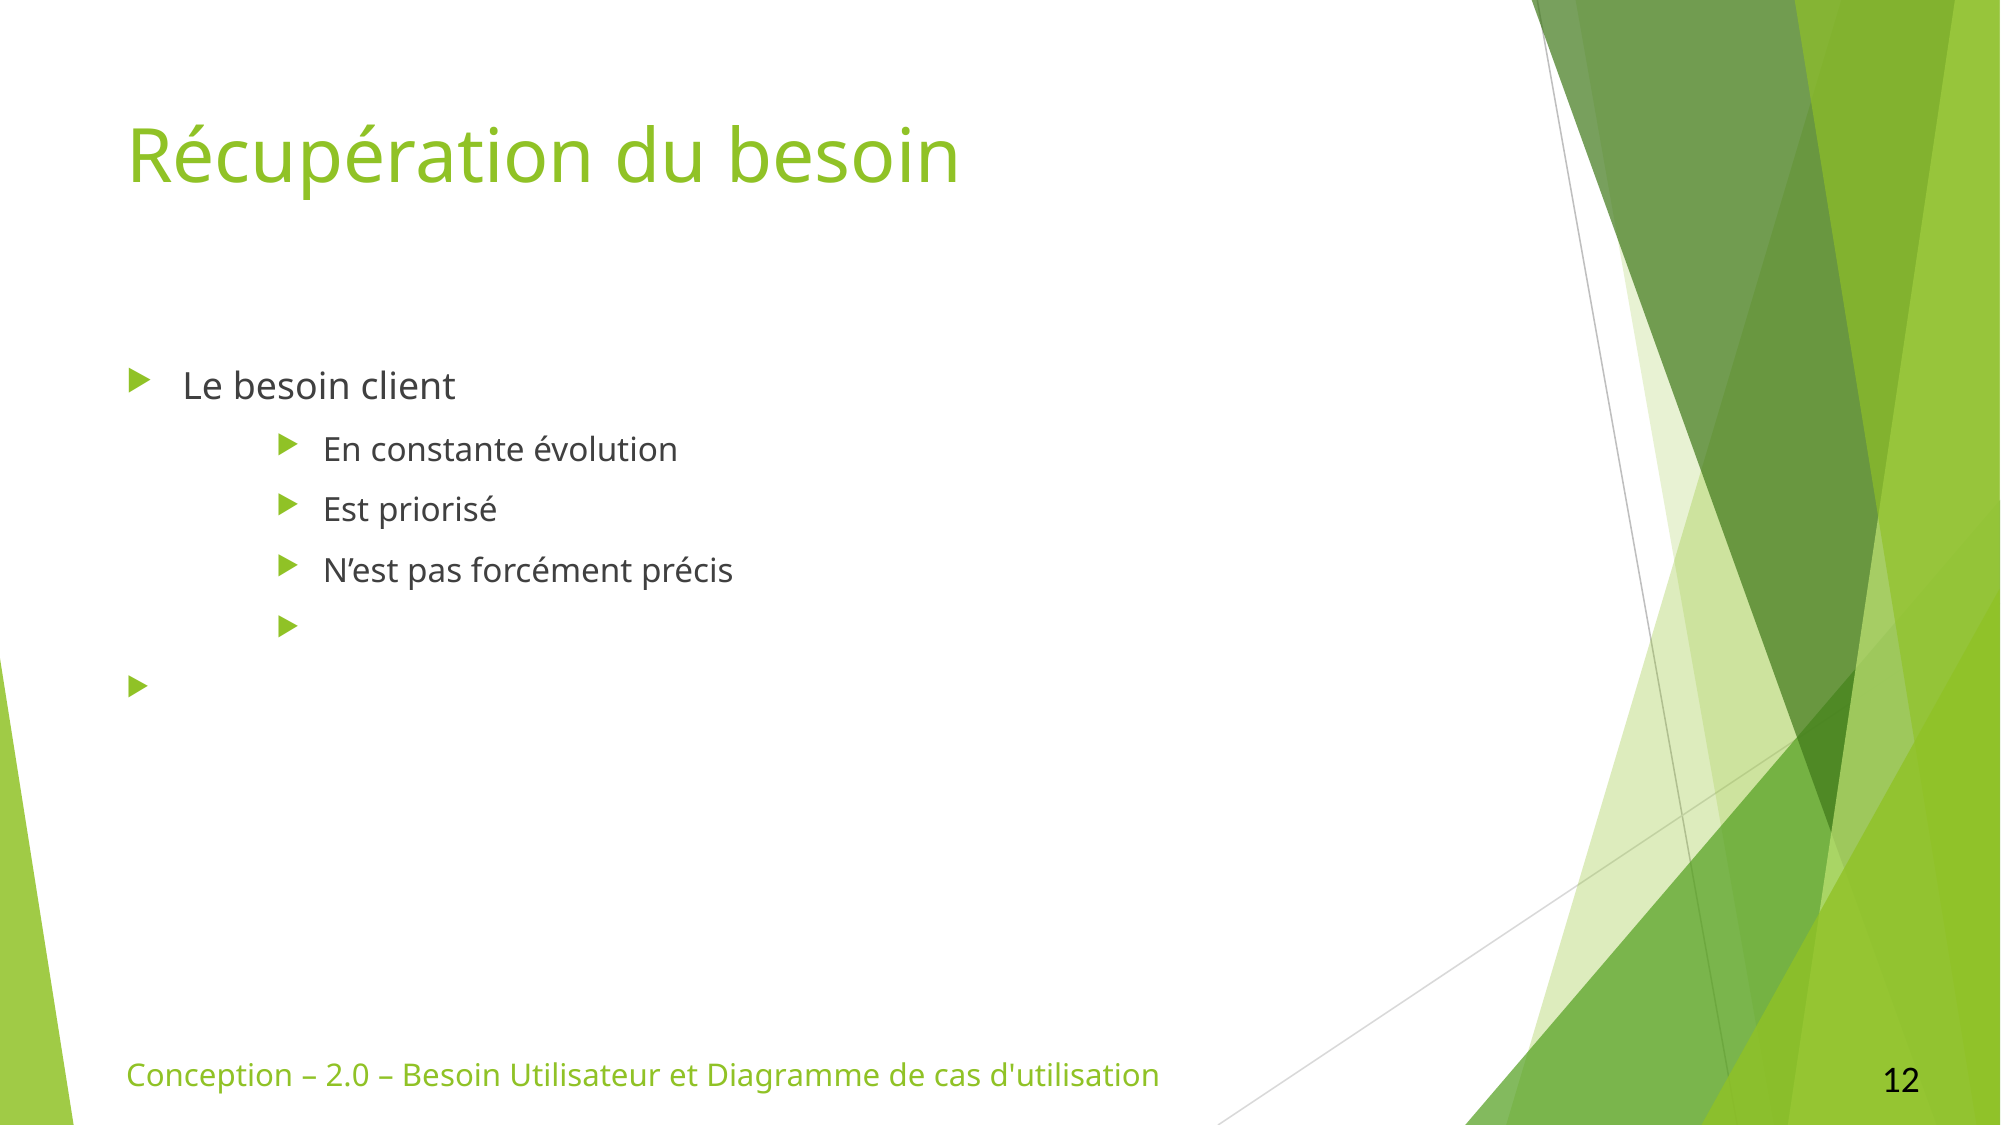

# Récupération du besoin
Le besoin client
En constante évolution
Est priorisé
N’est pas forcément précis
Conception – 2.0 – Besoin Utilisateur et Diagramme de cas d'utilisation